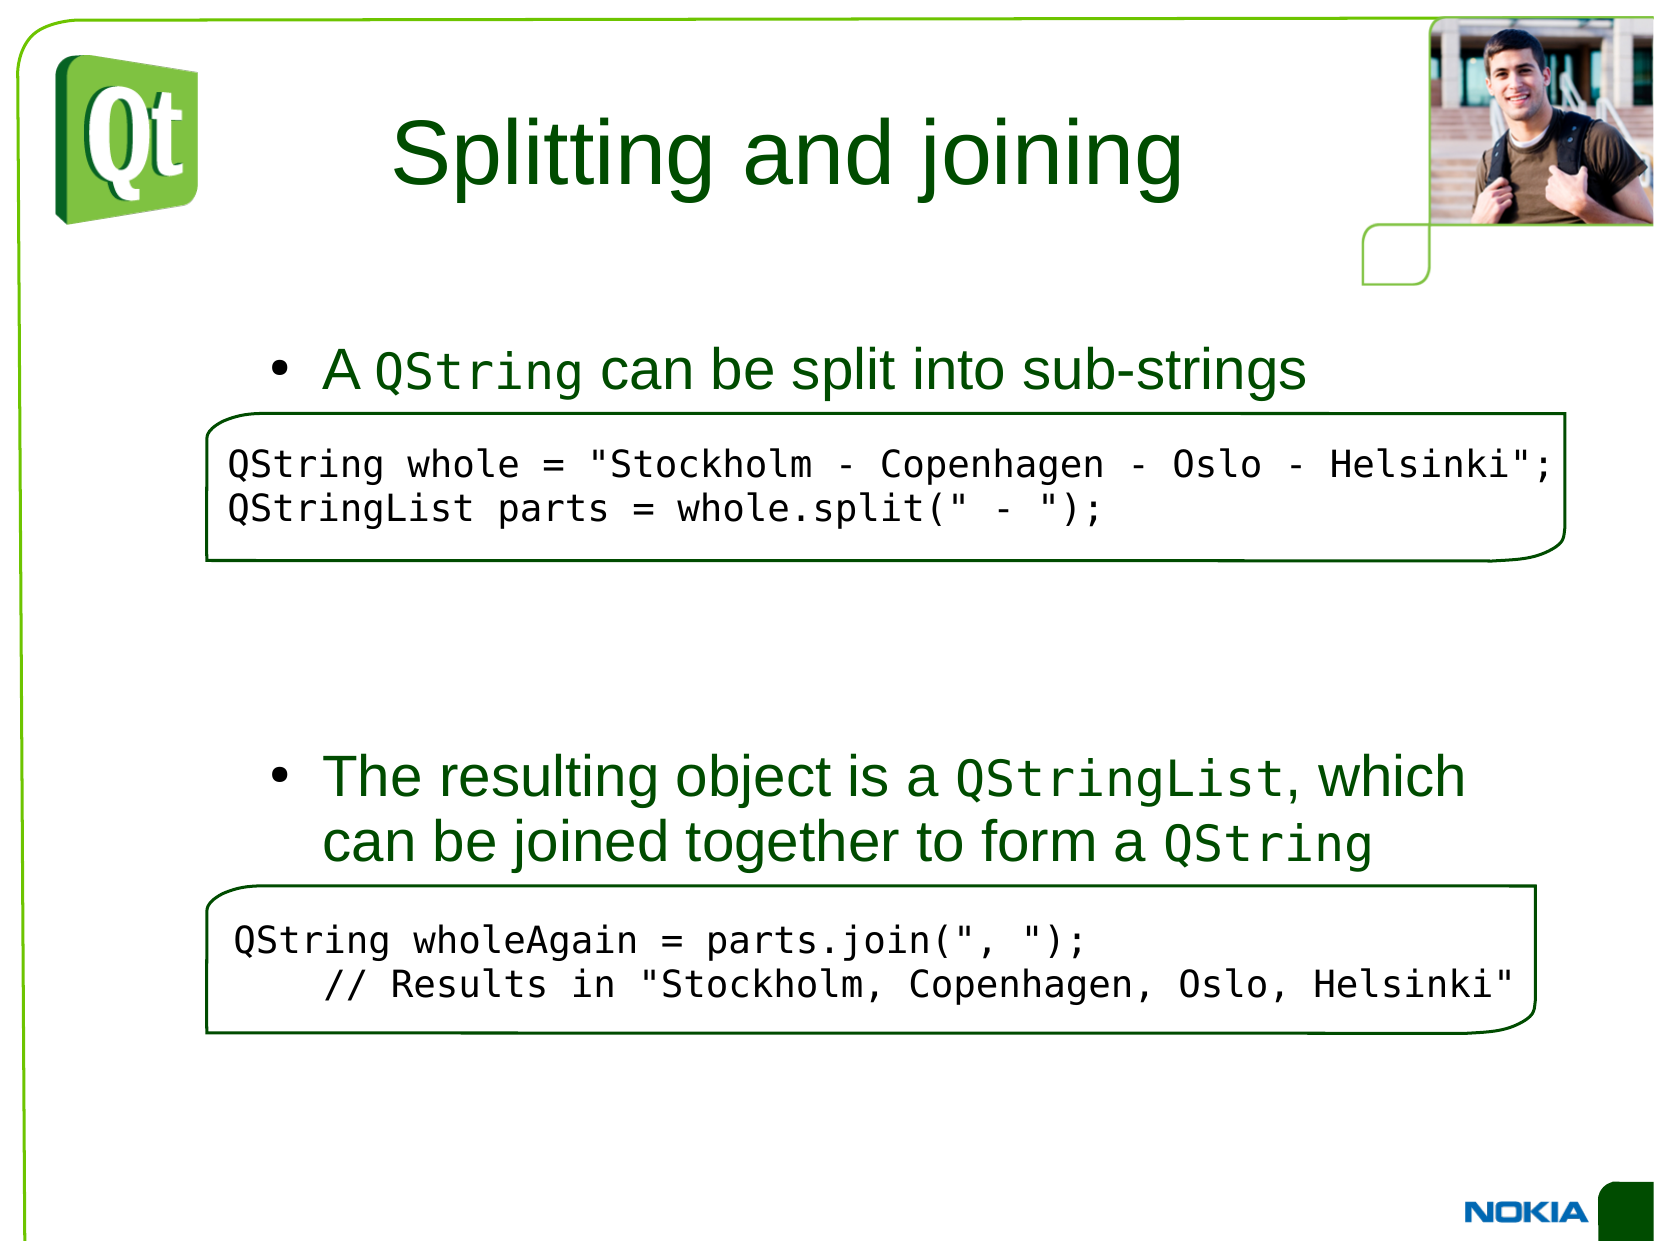

# Splitting and joining
A QString can be split into sub-strings
The resulting object is a QStringList, which can be joined together to form a QString
QString whole = "Stockholm - Copenhagen - Oslo - Helsinki";
QStringList parts = whole.split(" - ");
QString wholeAgain = parts.join(", ");
 // Results in "Stockholm, Copenhagen, Oslo, Helsinki"